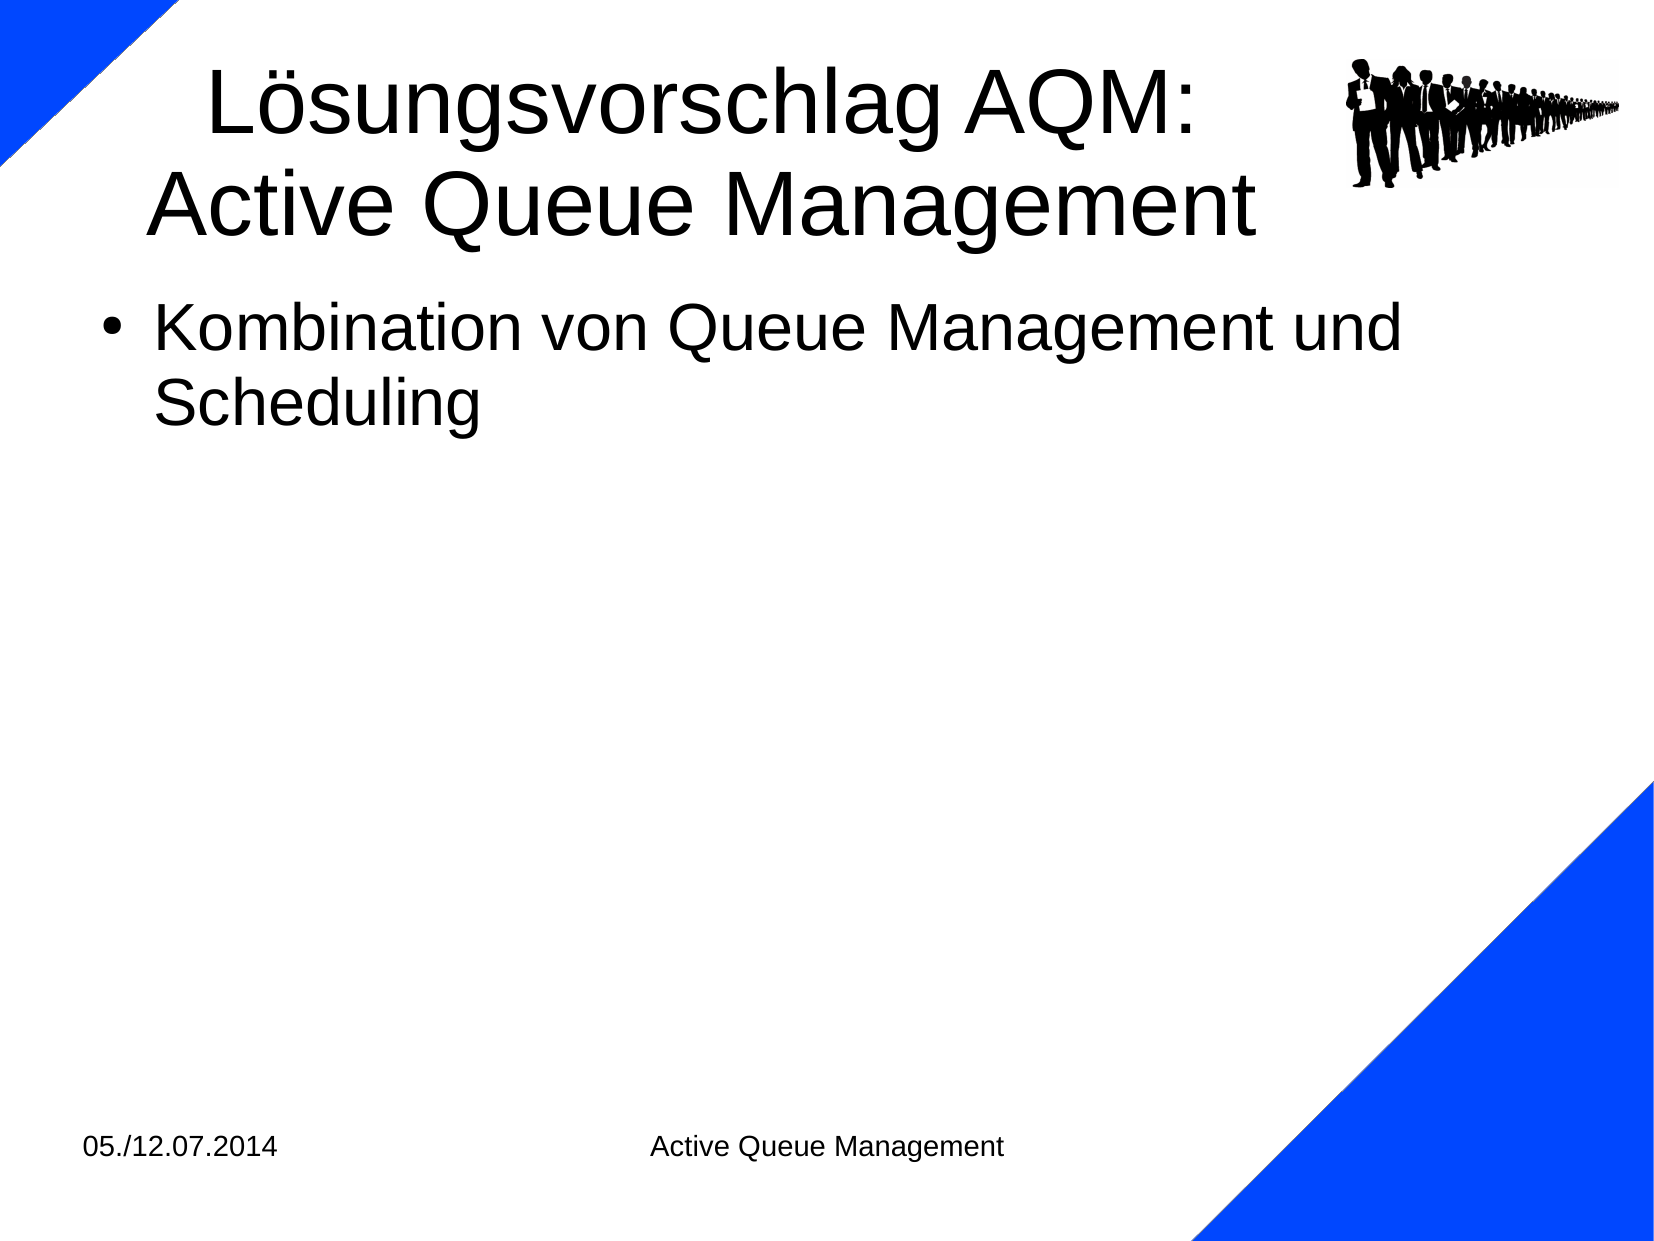

# Lösungsvorschlag AQM: Active Queue Management
Kombination von Queue Management und Scheduling
05.07.2014/12.07.2014
Active Queue Management